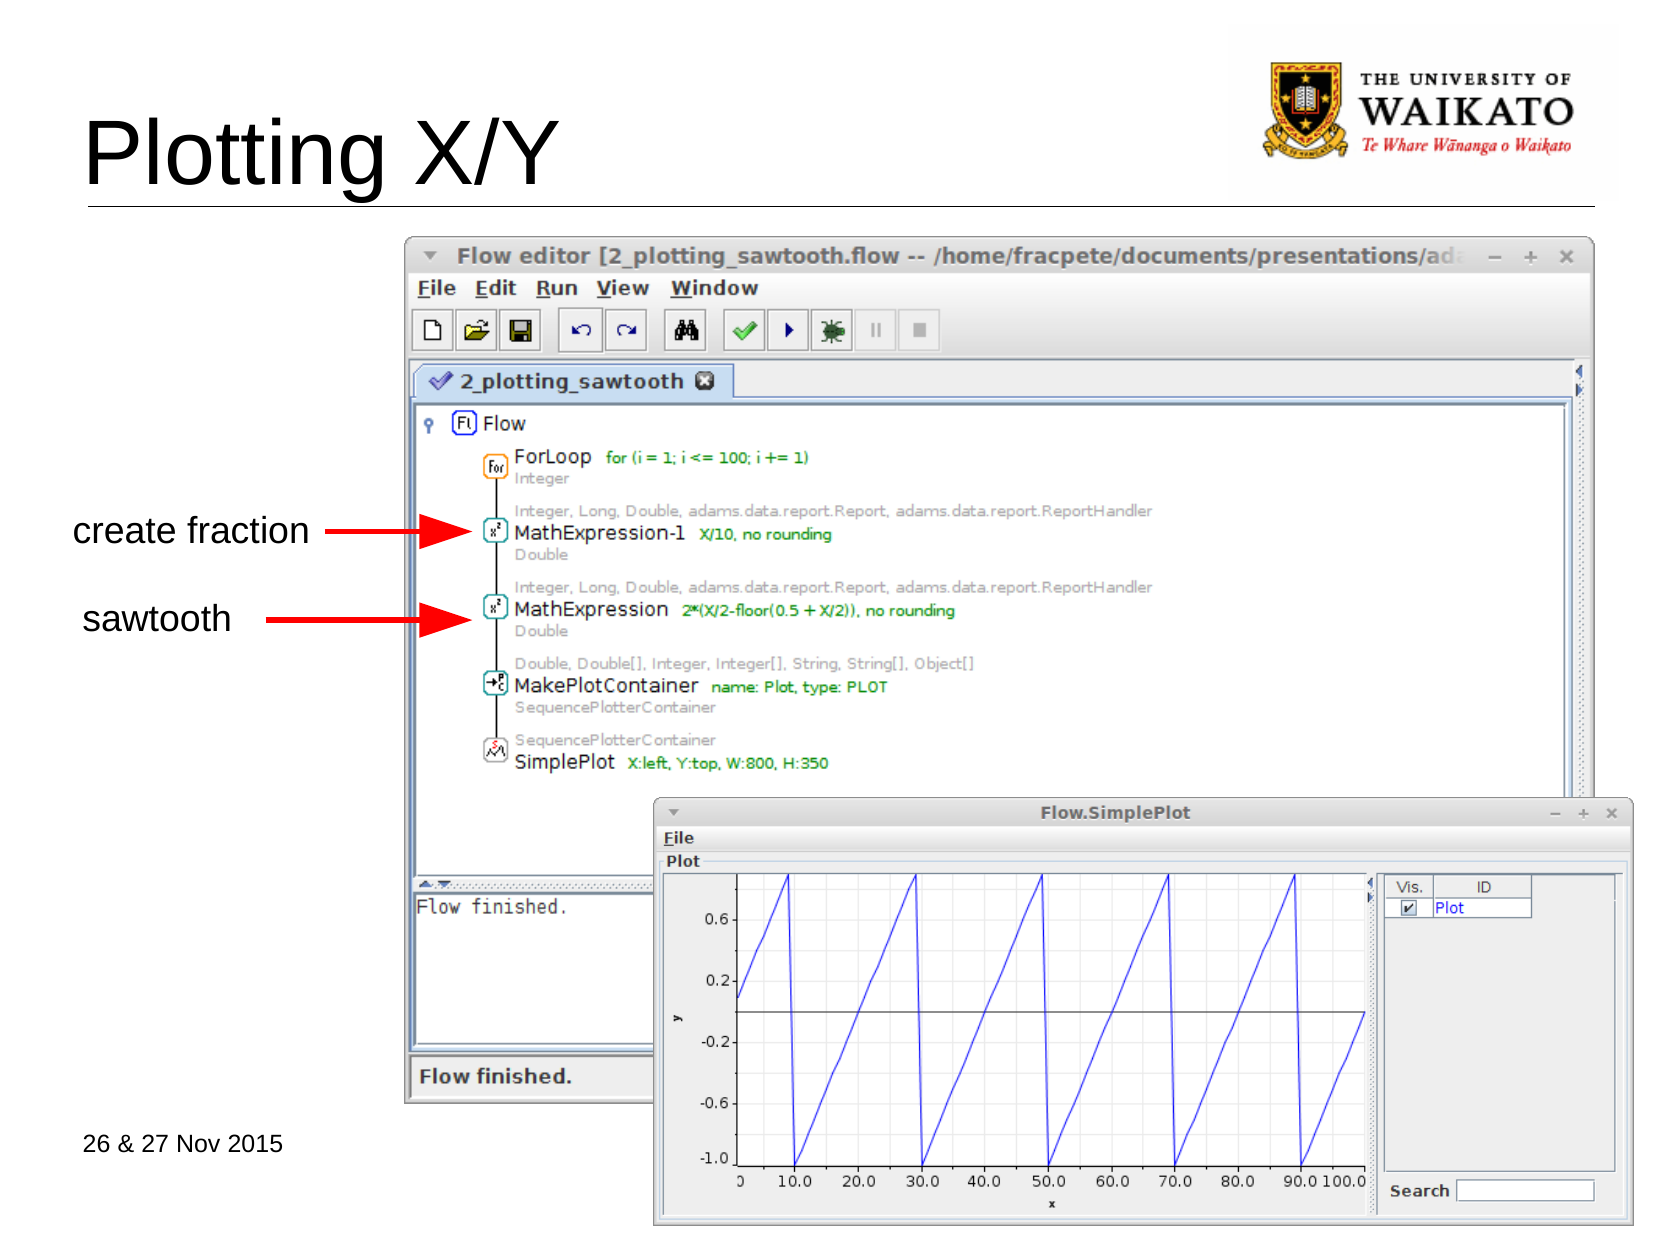

# Plotting X/Y
create fraction
sawtooth
26 & 27 Nov 2015
Peter Reutemann
15